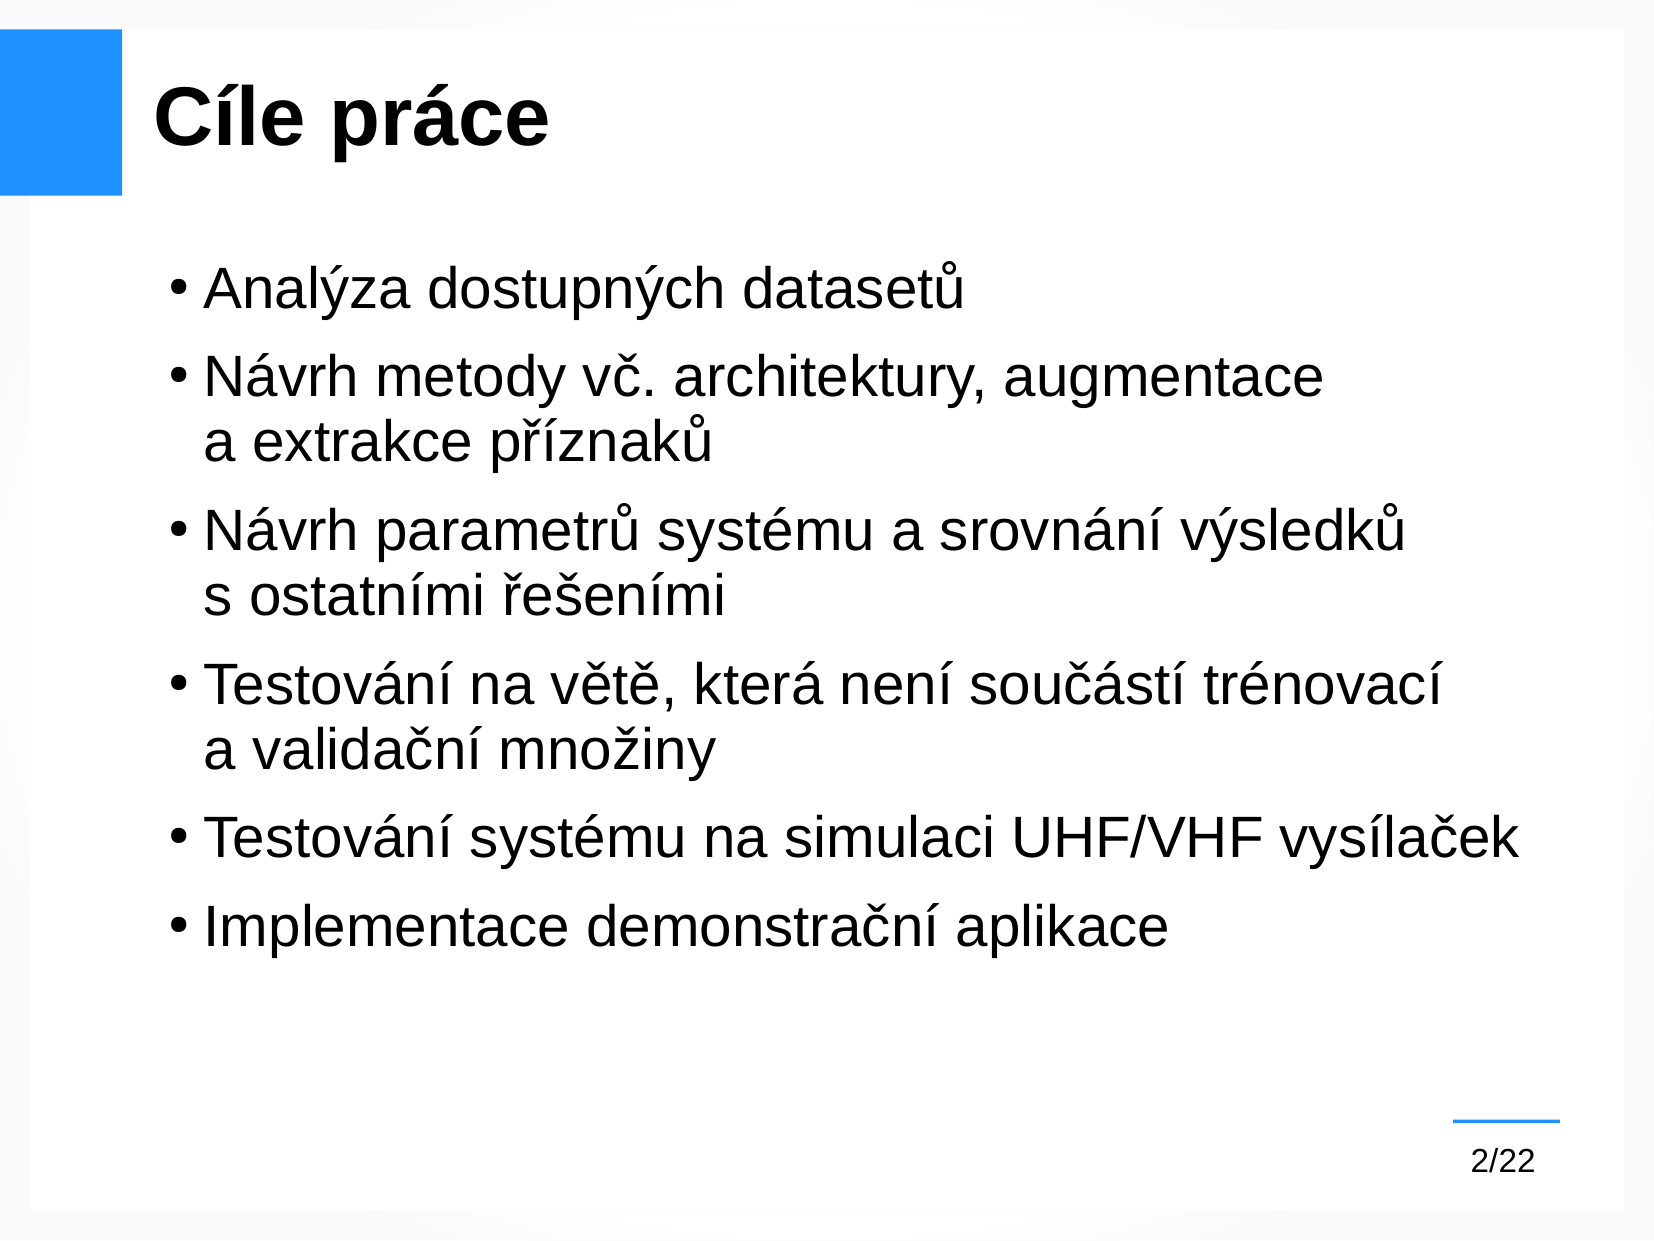

# Cíle práce
Analýza dostupných datasetů
Návrh metody vč. architektury, augmentace a extrakce příznaků
Návrh parametrů systému a srovnání výsledků s ostatními řešeními
Testování na větě, která není součástí trénovací a validační množiny
Testování systému na simulaci UHF/VHF vysílaček
Implementace demonstrační aplikace
2